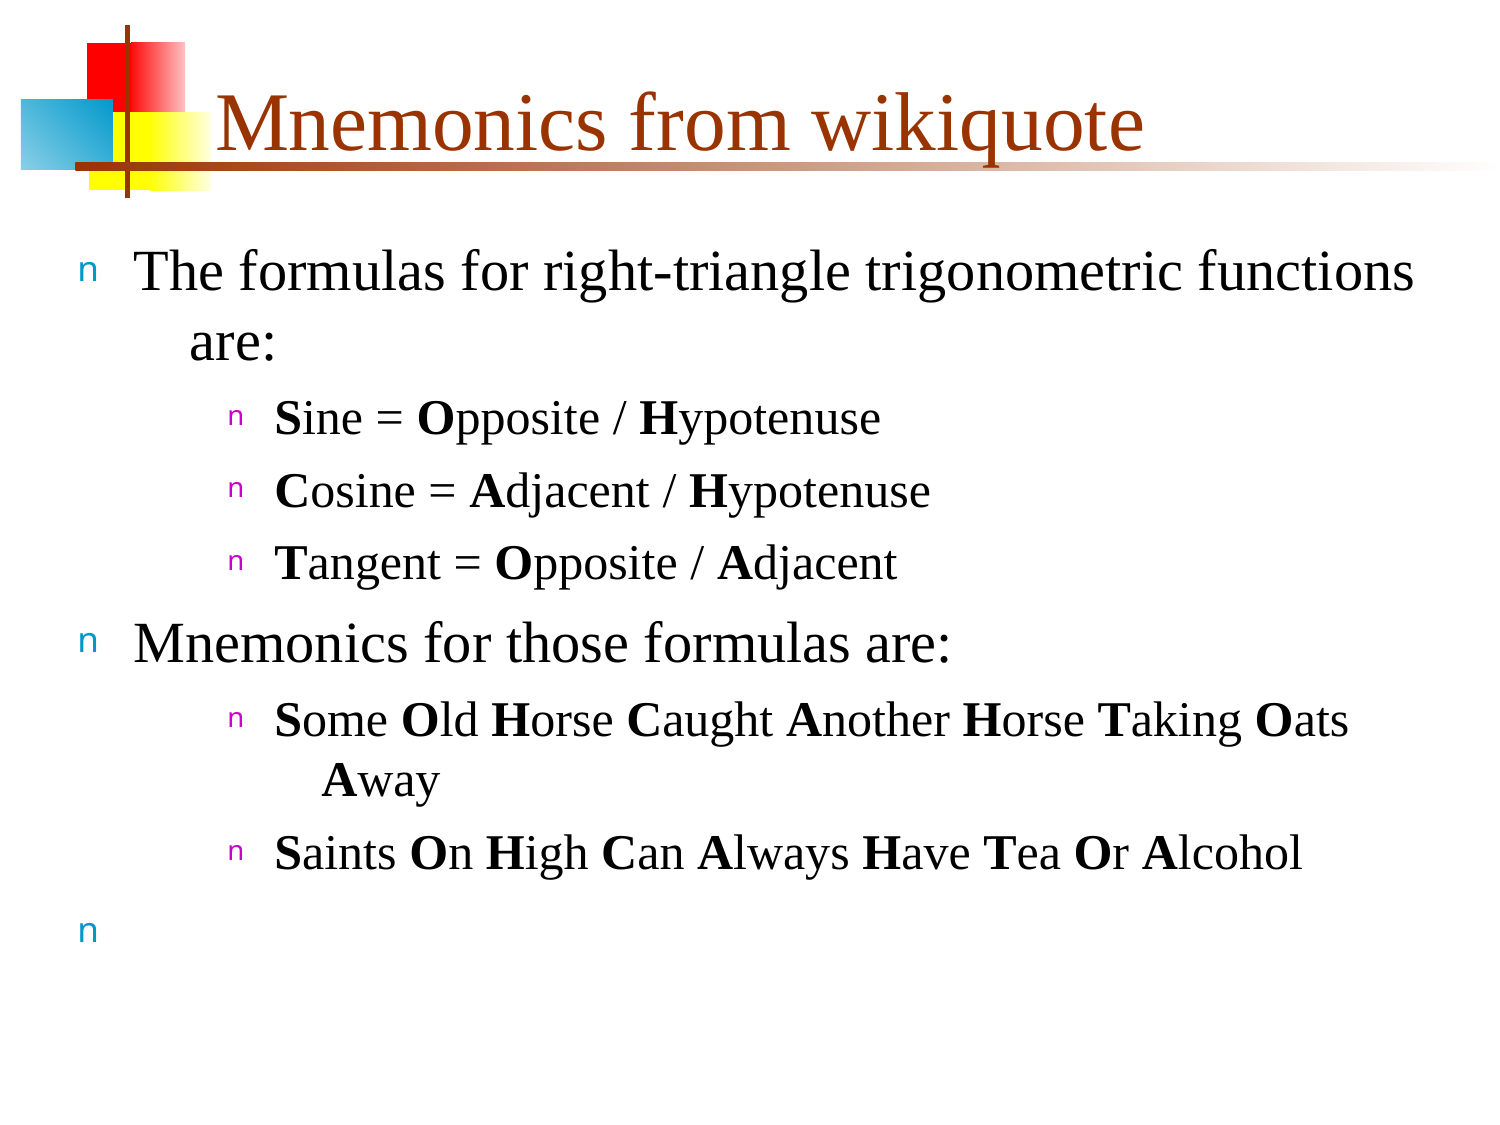

# Mnemonics from wikiquote
The formulas for right-triangle trigonometric functions are:
Sine = Opposite / Hypotenuse
Cosine = Adjacent / Hypotenuse
Tangent = Opposite / Adjacent
Mnemonics for those formulas are:
Some Old Horse Caught Another Horse Taking Oats Away
Saints On High Can Always Have Tea Or Alcohol